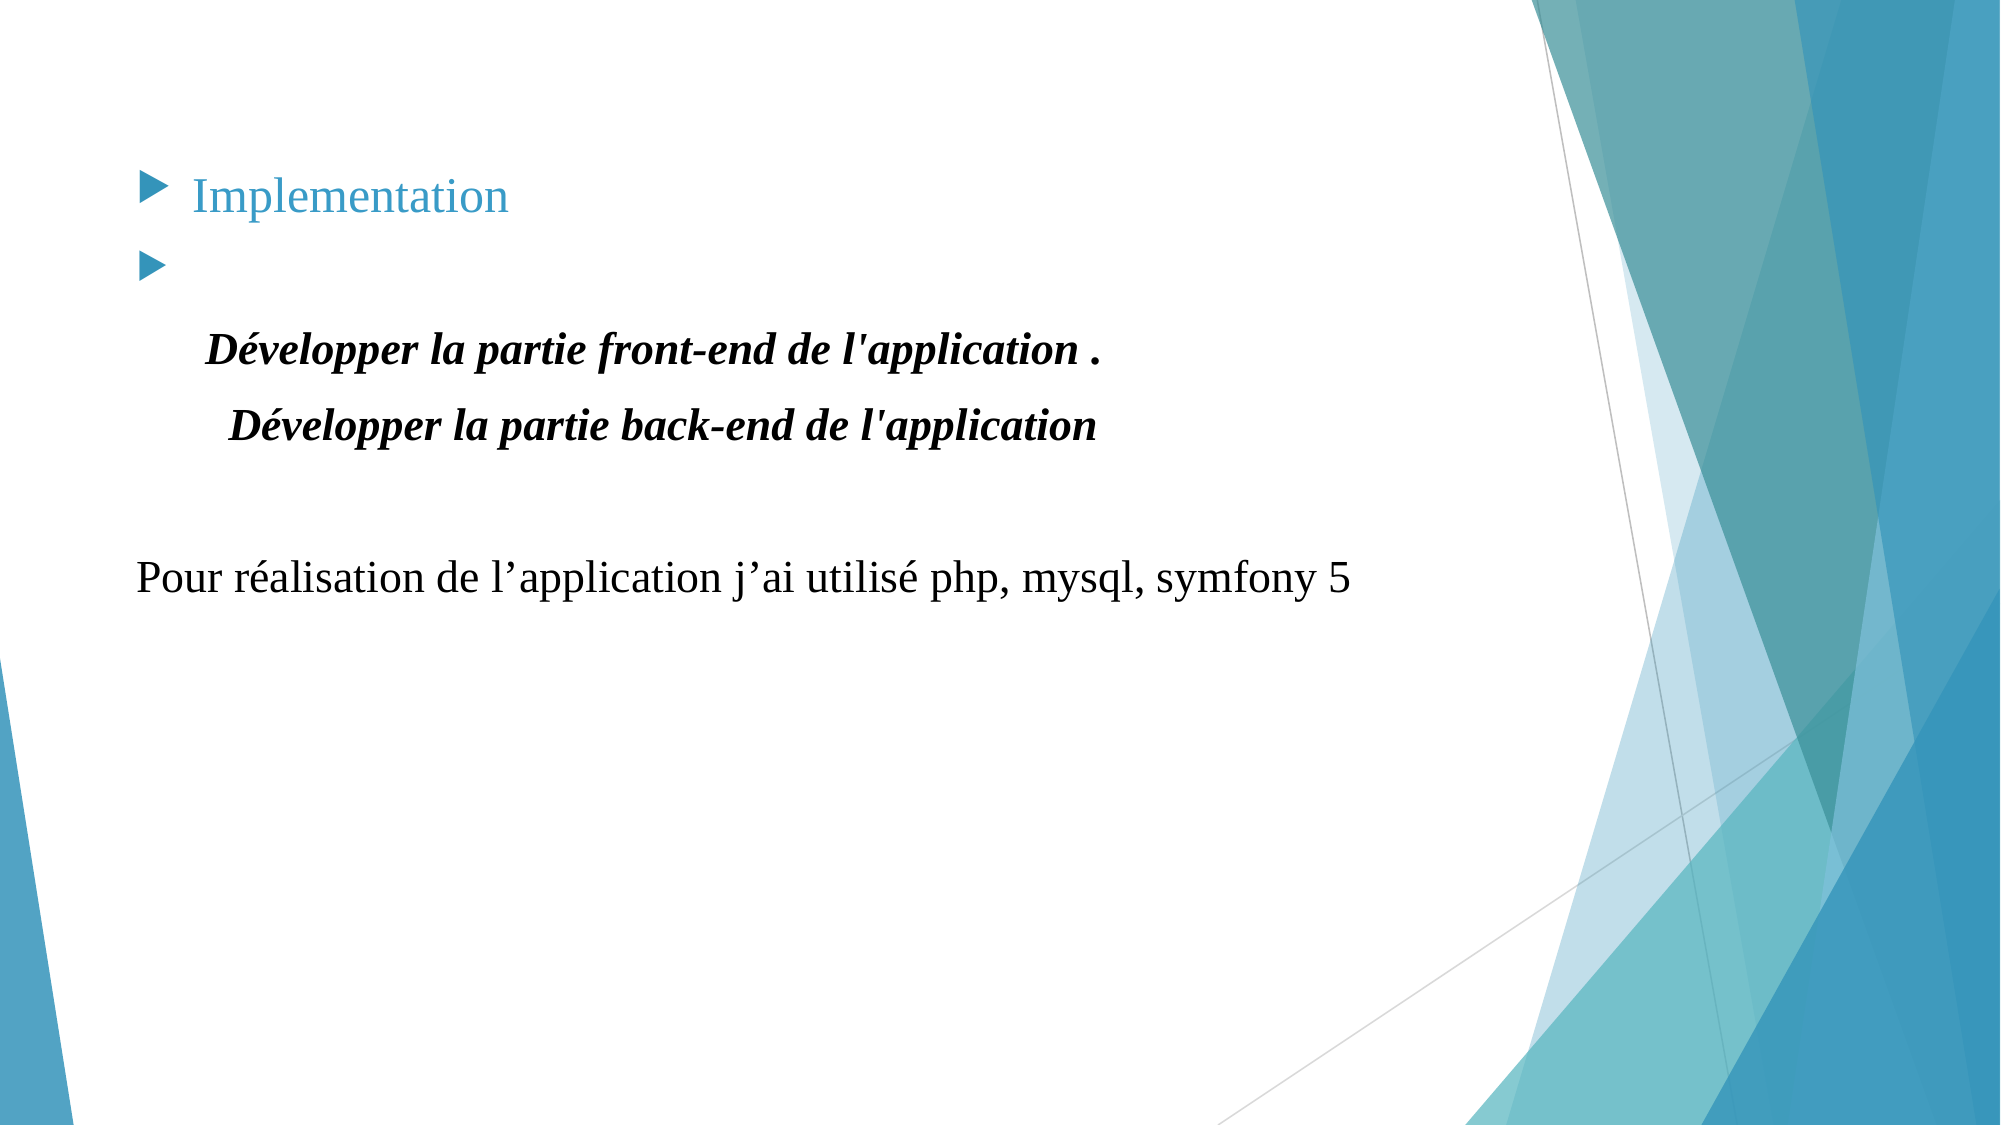

# Implementation
 Développer la partie front-end de l'application .
 Développer la partie back-end de l'application
Pour réalisation de l’application j’ai utilisé php, mysql, symfony 5